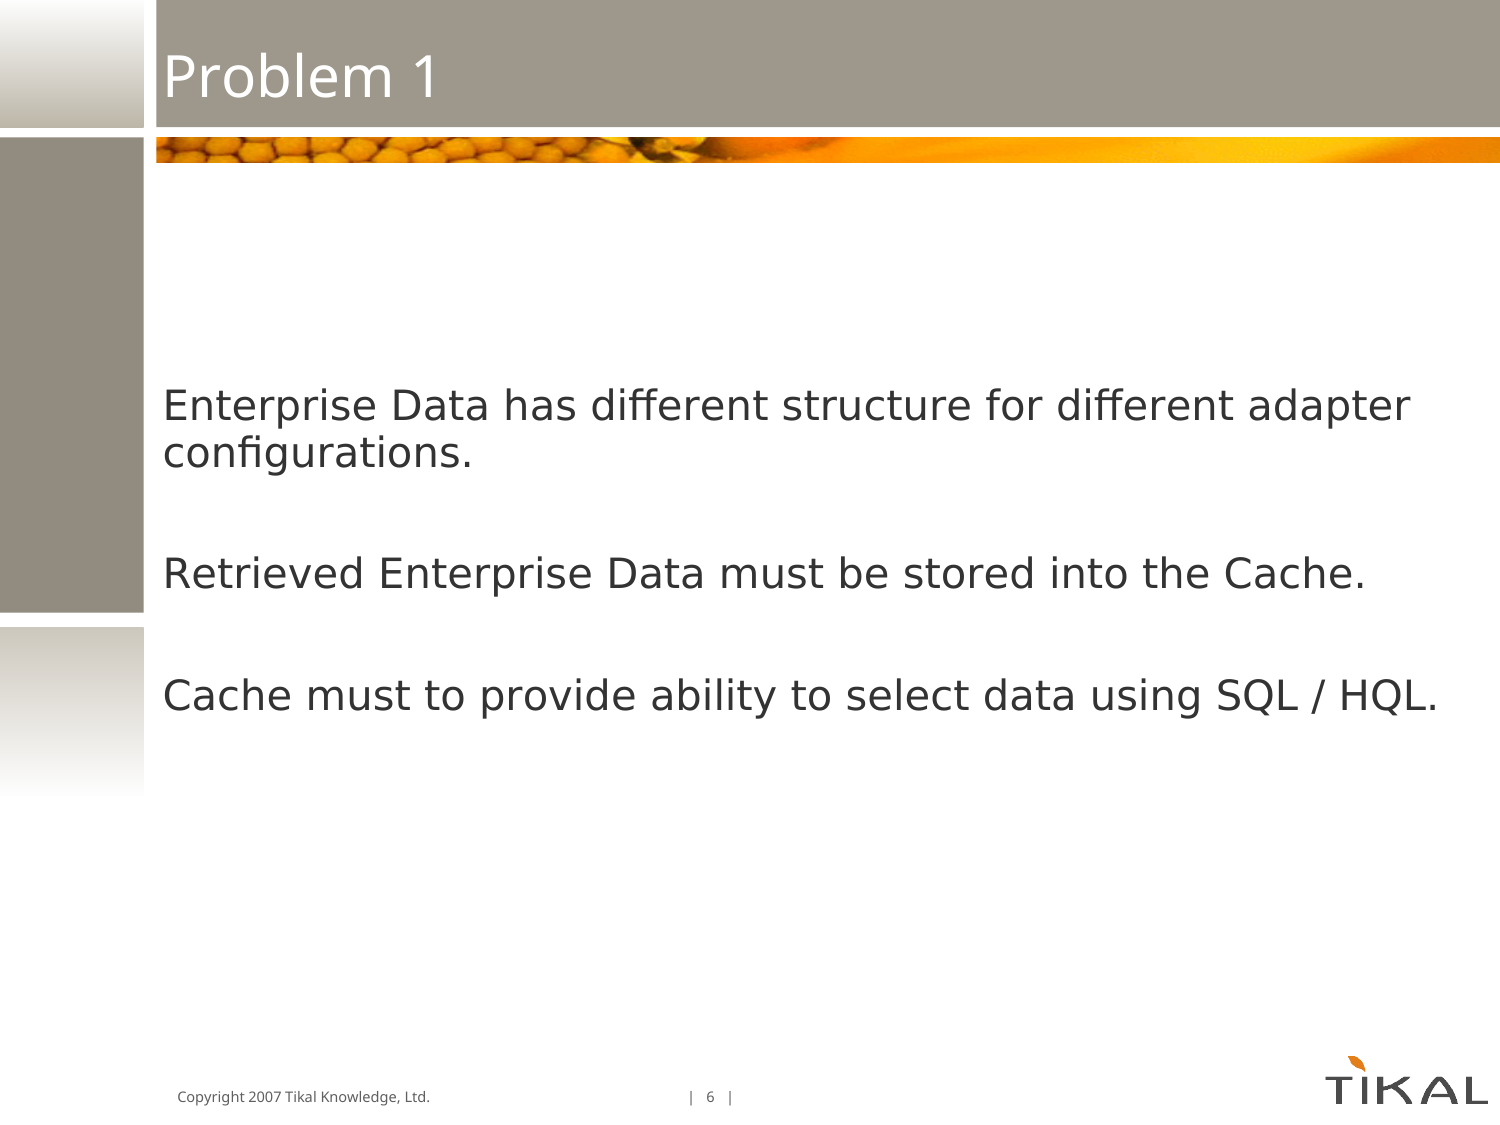

# Problem 1
Enterprise Data has different structure for different adapter configurations.
Retrieved Enterprise Data must be stored into the Cache.
Cache must to provide ability to select data using SQL / HQL.